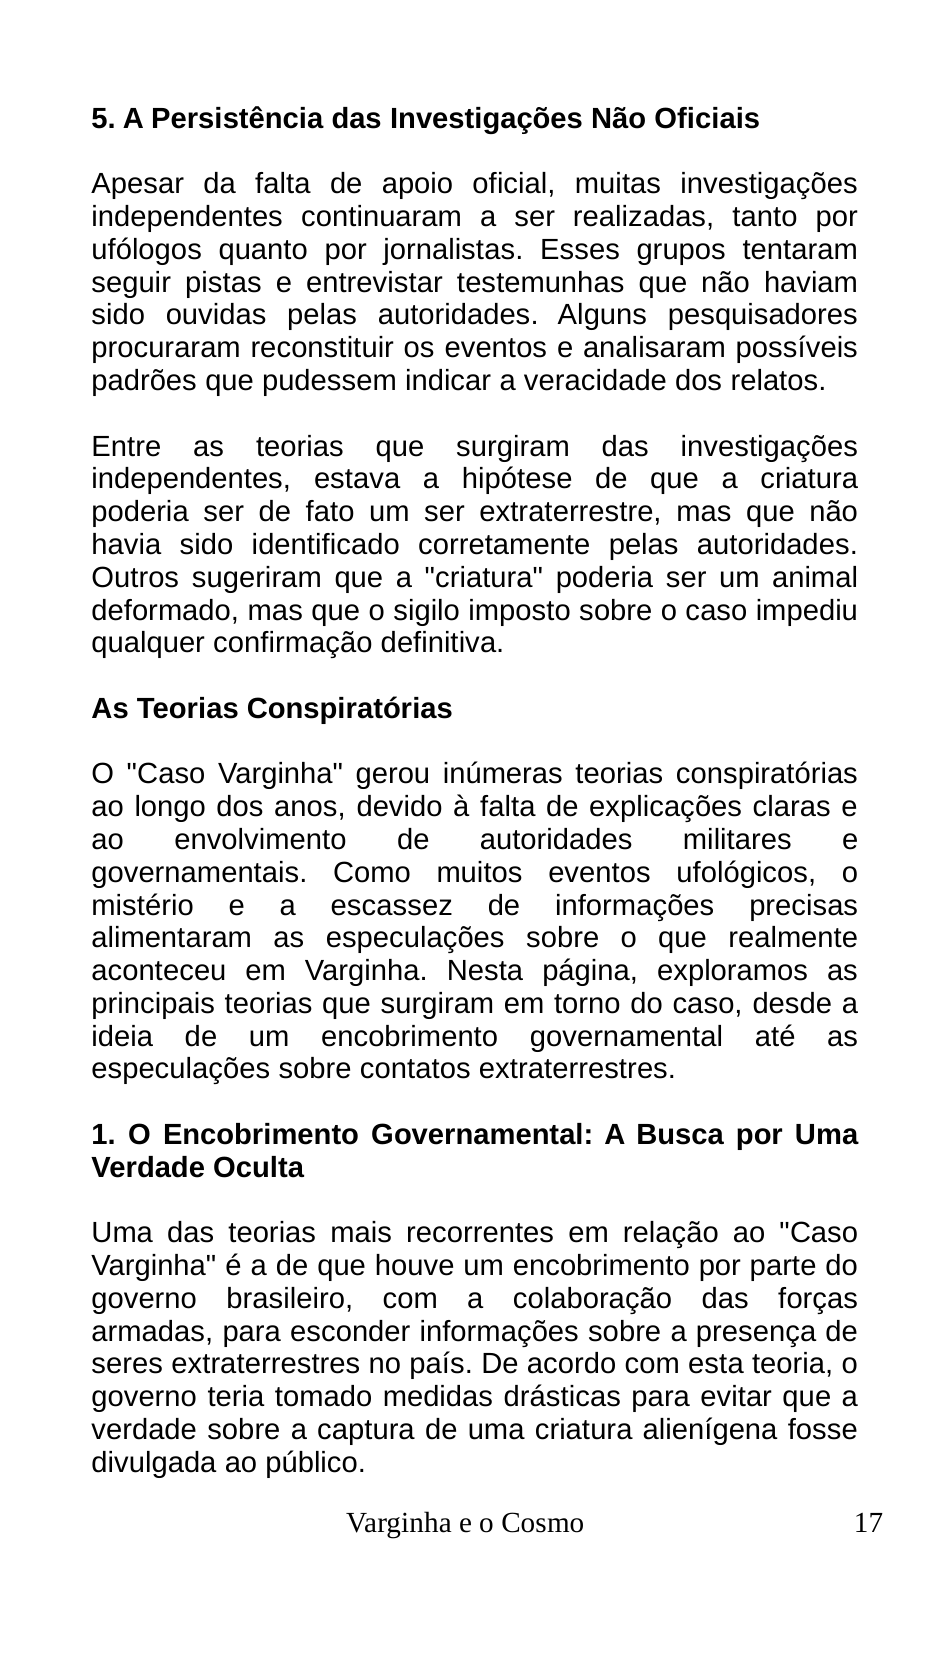

5. A Persistência das Investigações Não Oficiais
Apesar da falta de apoio oficial, muitas investigações independentes continuaram a ser realizadas, tanto por ufólogos quanto por jornalistas. Esses grupos tentaram seguir pistas e entrevistar testemunhas que não haviam sido ouvidas pelas autoridades. Alguns pesquisadores procuraram reconstituir os eventos e analisaram possíveis padrões que pudessem indicar a veracidade dos relatos.
Entre as teorias que surgiram das investigações independentes, estava a hipótese de que a criatura poderia ser de fato um ser extraterrestre, mas que não havia sido identificado corretamente pelas autoridades. Outros sugeriram que a "criatura" poderia ser um animal deformado, mas que o sigilo imposto sobre o caso impediu qualquer confirmação definitiva.
As Teorias Conspiratórias
O "Caso Varginha" gerou inúmeras teorias conspiratórias ao longo dos anos, devido à falta de explicações claras e ao envolvimento de autoridades militares e governamentais. Como muitos eventos ufológicos, o mistério e a escassez de informações precisas alimentaram as especulações sobre o que realmente aconteceu em Varginha. Nesta página, exploramos as principais teorias que surgiram em torno do caso, desde a ideia de um encobrimento governamental até as especulações sobre contatos extraterrestres.
1. O Encobrimento Governamental: A Busca por Uma Verdade Oculta
Uma das teorias mais recorrentes em relação ao "Caso Varginha" é a de que houve um encobrimento por parte do governo brasileiro, com a colaboração das forças armadas, para esconder informações sobre a presença de seres extraterrestres no país. De acordo com esta teoria, o governo teria tomado medidas drásticas para evitar que a verdade sobre a captura de uma criatura alienígena fosse divulgada ao público.
Varginha e o Cosmo
17